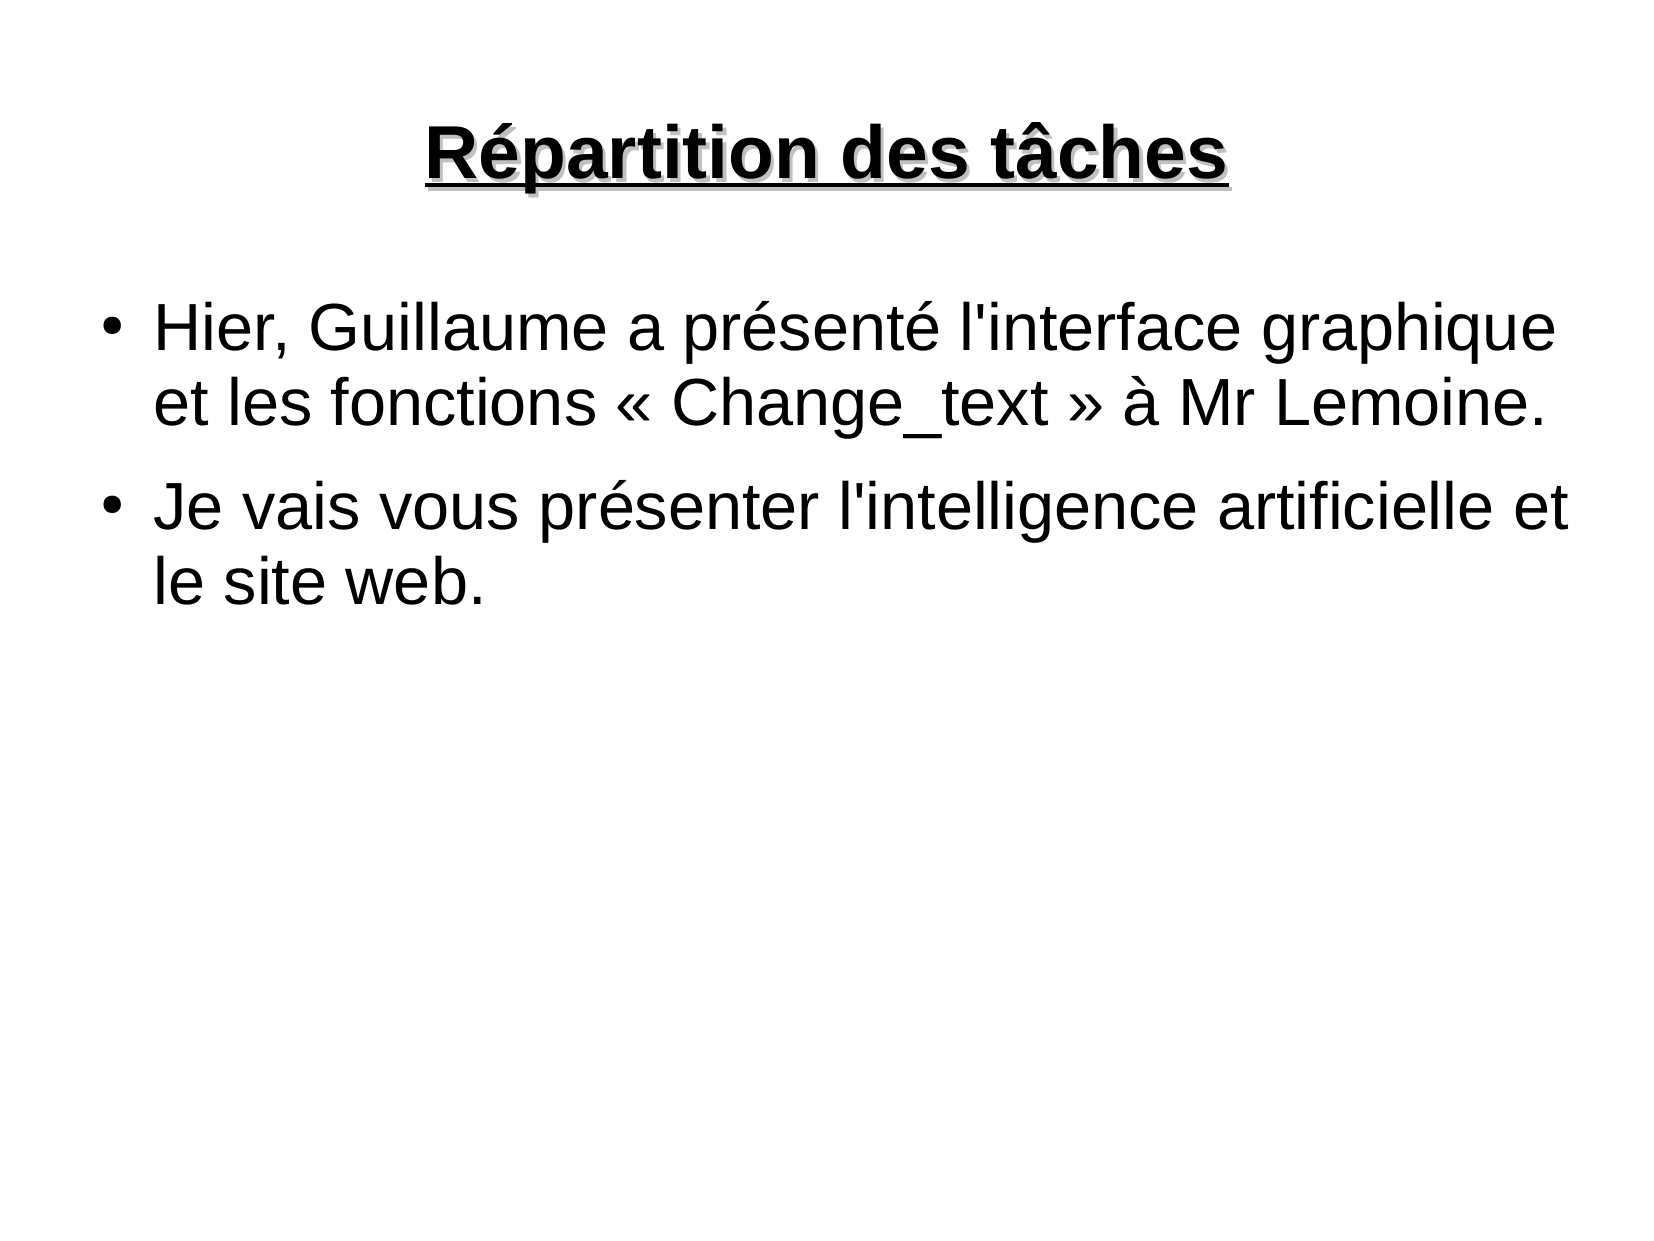

# Répartition des tâches
Hier, Guillaume a présenté l'interface graphique et les fonctions « Change_text » à Mr Lemoine.
Je vais vous présenter l'intelligence artificielle et le site web.